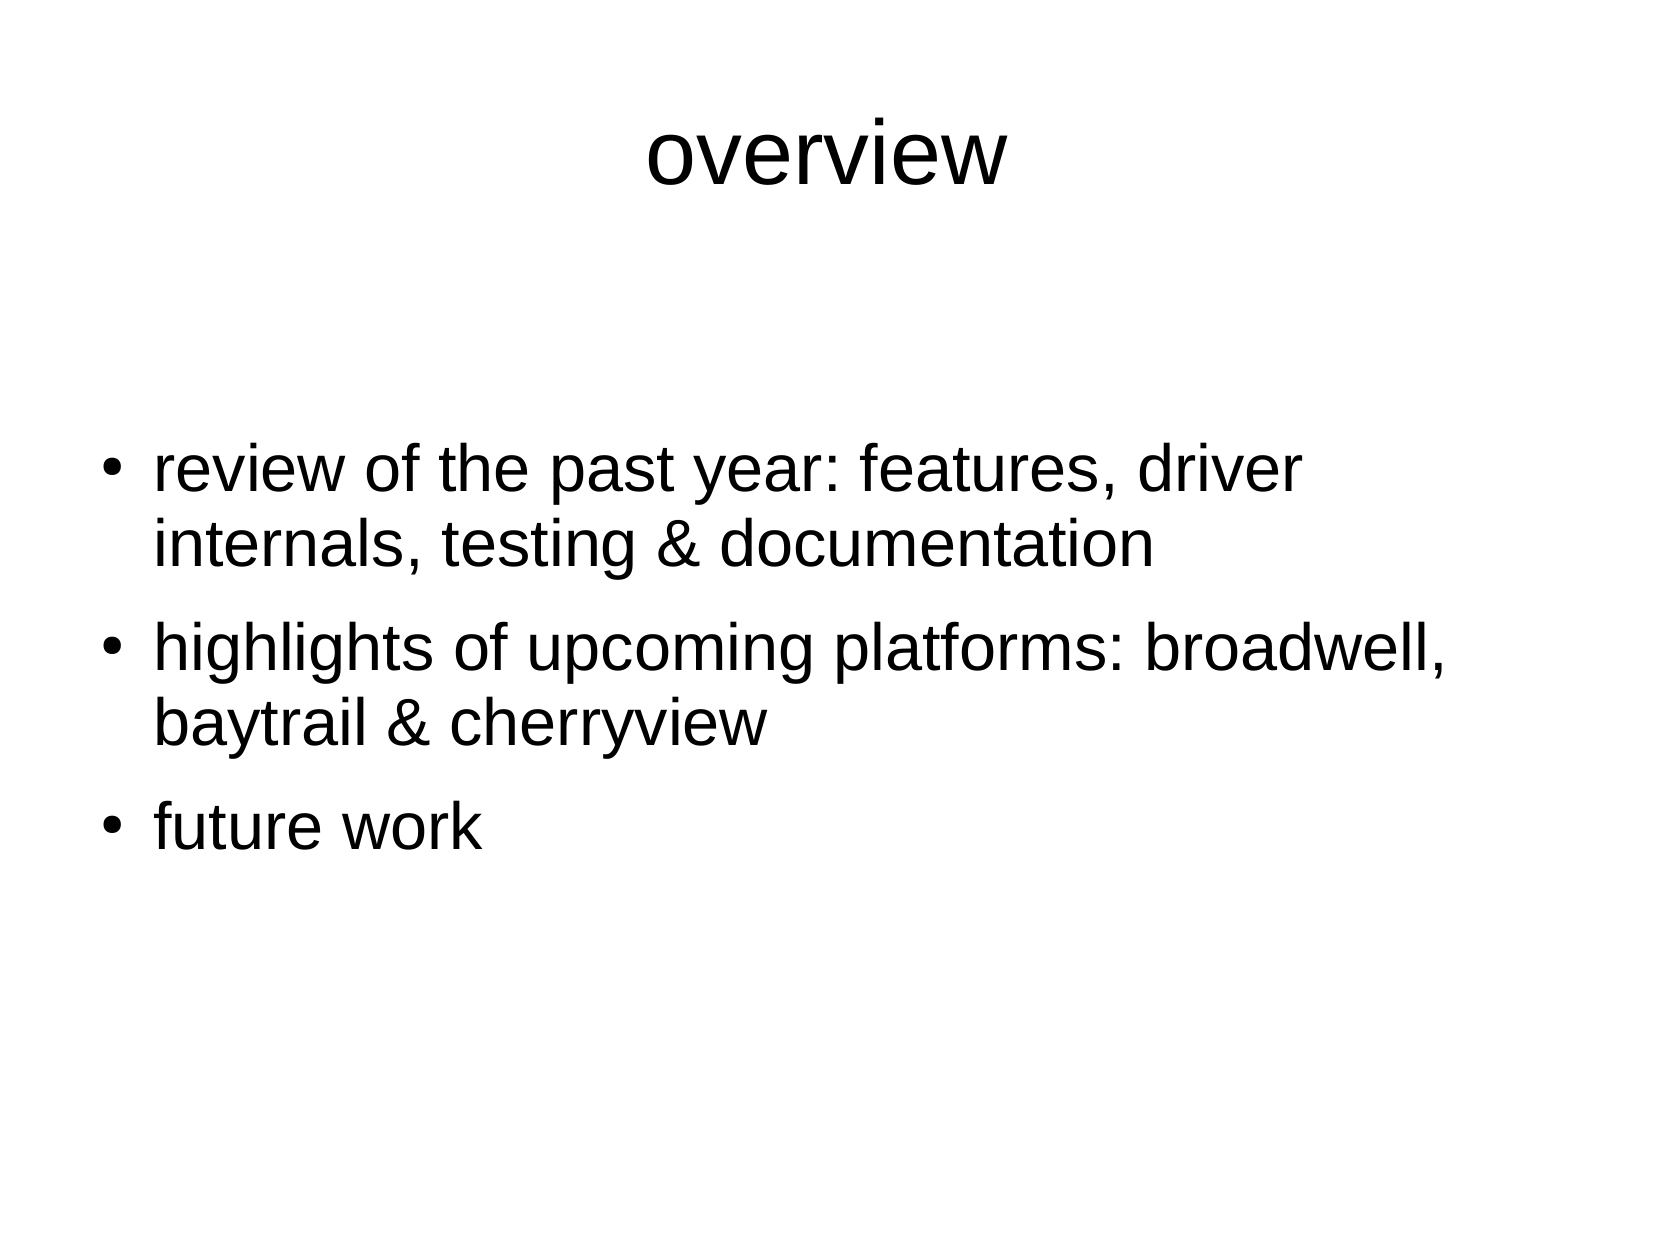

# overview
review of the past year: features, driver internals, testing & documentation
highlights of upcoming platforms: broadwell, baytrail & cherryview
future work